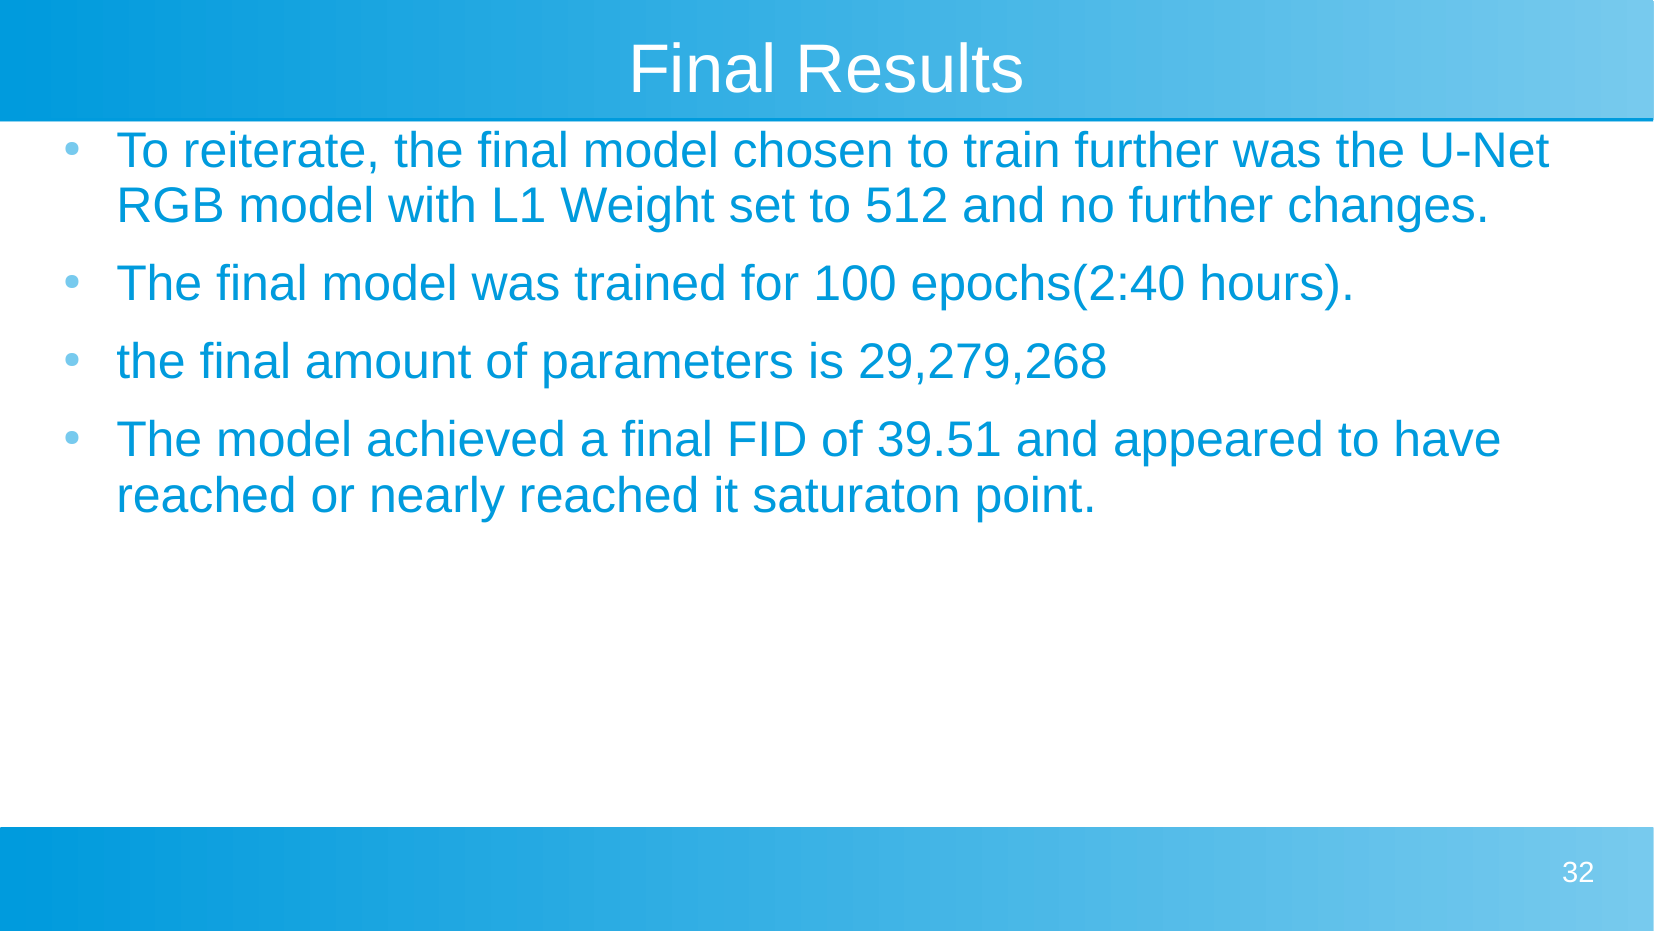

# Final Results
To reiterate, the final model chosen to train further was the U-Net RGB model with L1 Weight set to 512 and no further changes.
The final model was trained for 100 epochs(2:40 hours).
the final amount of parameters is 29,279,268
The model achieved a final FID of 39.51 and appeared to have reached or nearly reached it saturaton point.
32